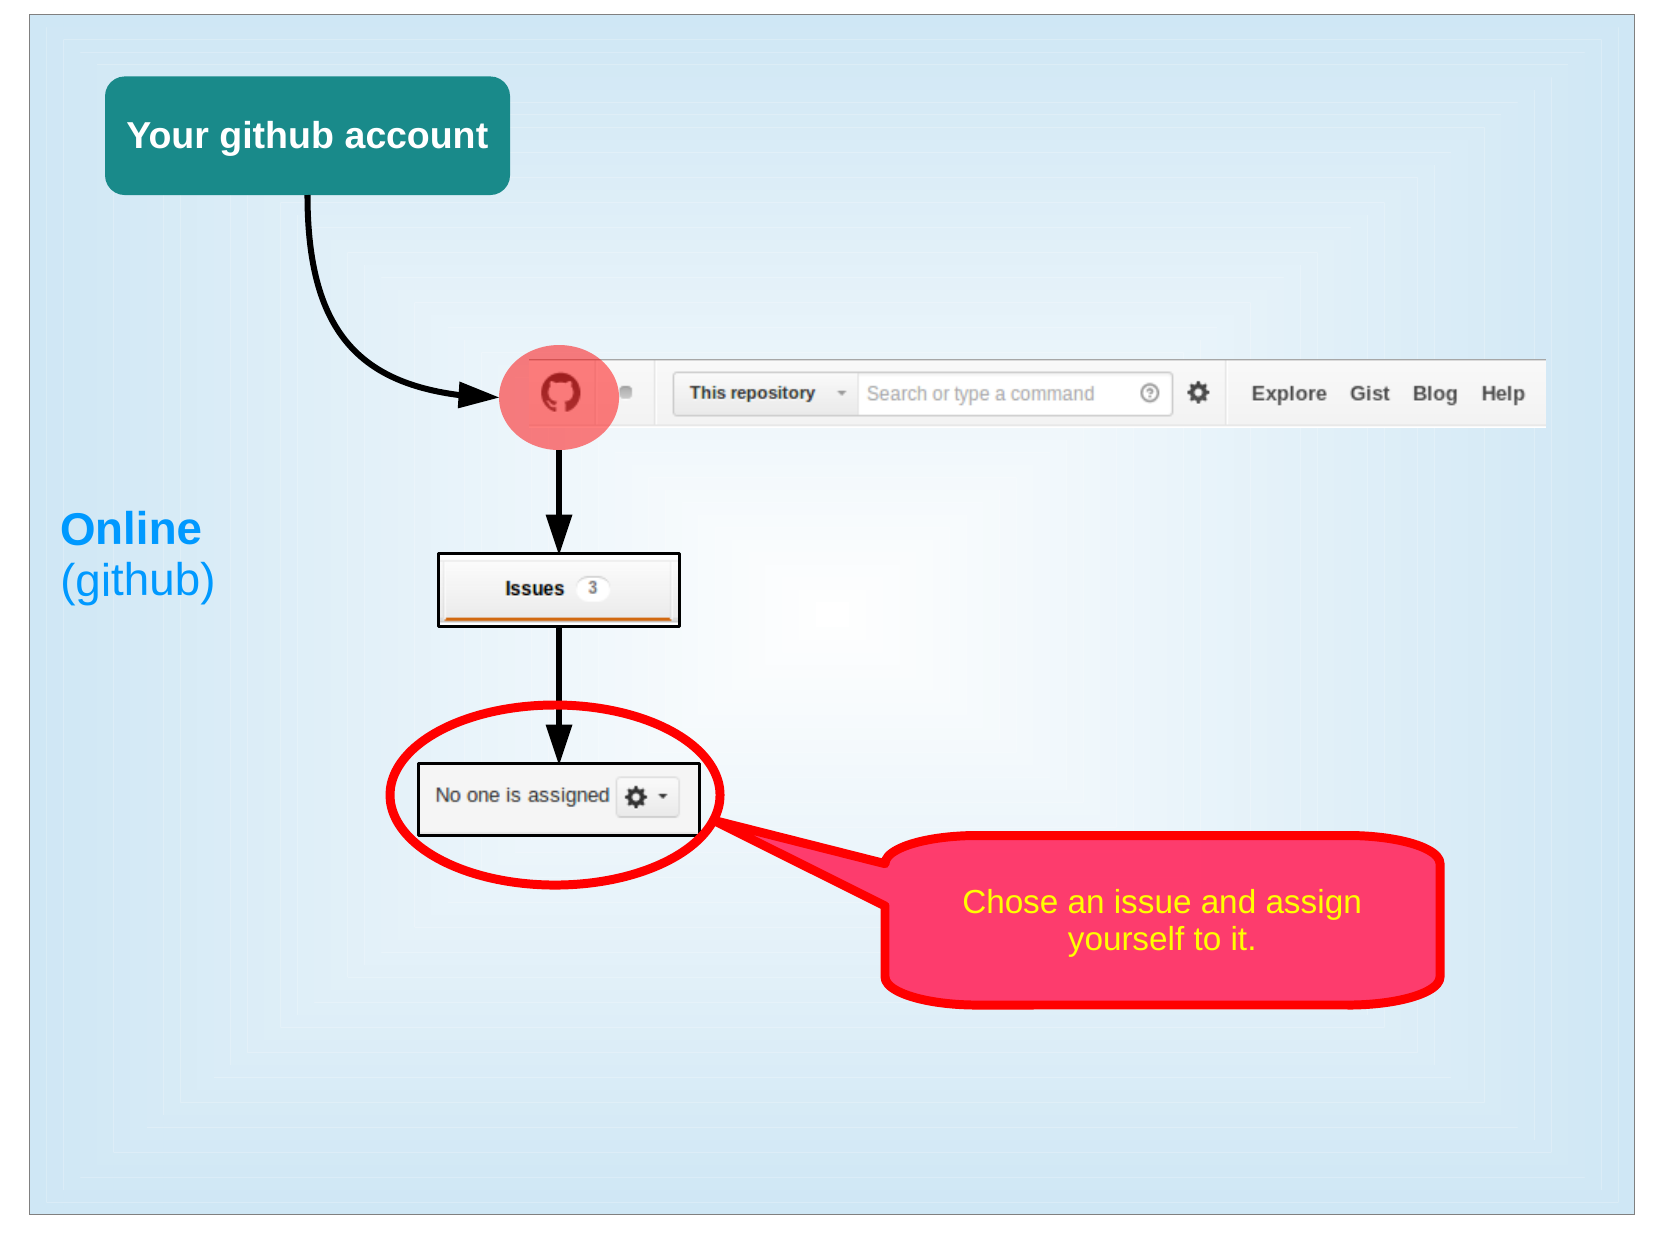

Your github account
Online
(github)
Chose an issue and assign
yourself to it.